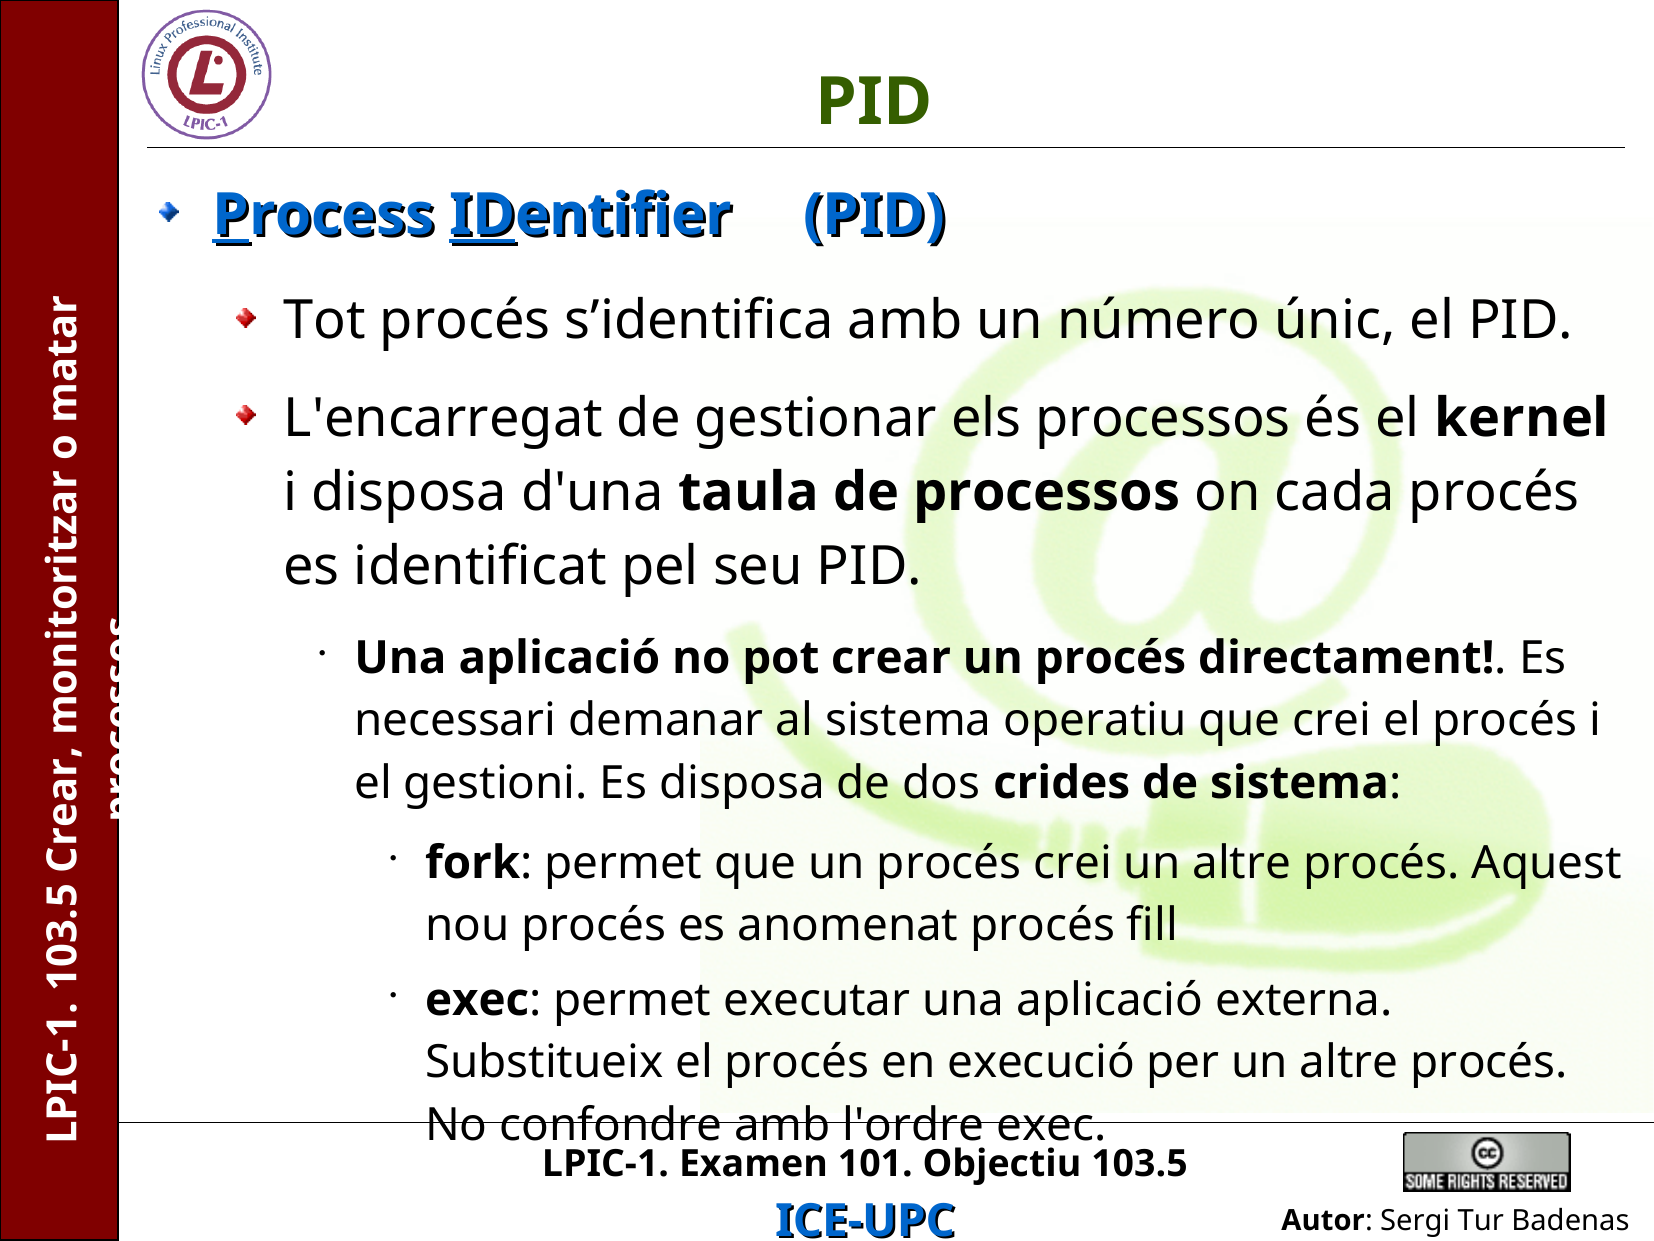

# PID
Process IDentifier	(PID)
Tot procés s’identifica amb un número únic, el PID.
L'encarregat de gestionar els processos és el kernel i disposa d'una taula de processos on cada procés es identificat pel seu PID.
Una aplicació no pot crear un procés directament!. Es necessari demanar al sistema operatiu que crei el procés i el gestioni. Es disposa de dos crides de sistema:
fork: permet que un procés crei un altre procés. Aquest nou procés es anomenat procés fill
exec: permet executar una aplicació externa. Substitueix el procés en execució per un altre procés. No confondre amb l'ordre exec.